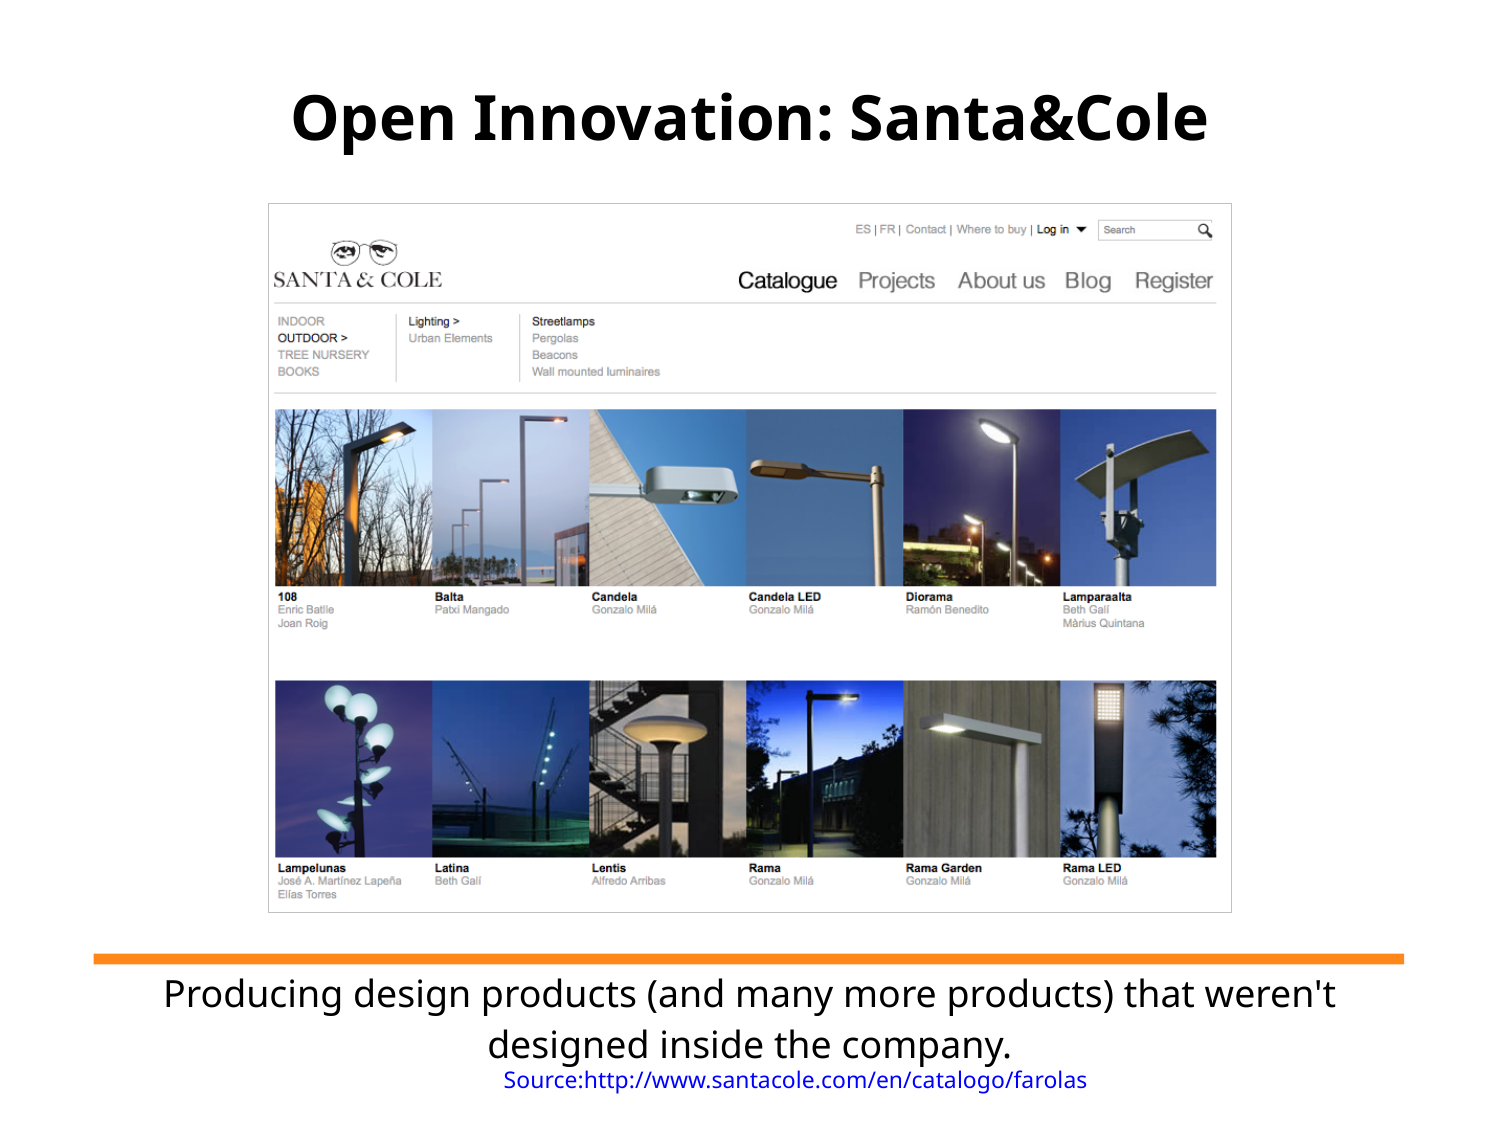

# Open Innovation: Santa&Cole
Producing design products (and many more products) that weren't designed inside the company.
Source:http://www.santacole.com/en/catalogo/farolas